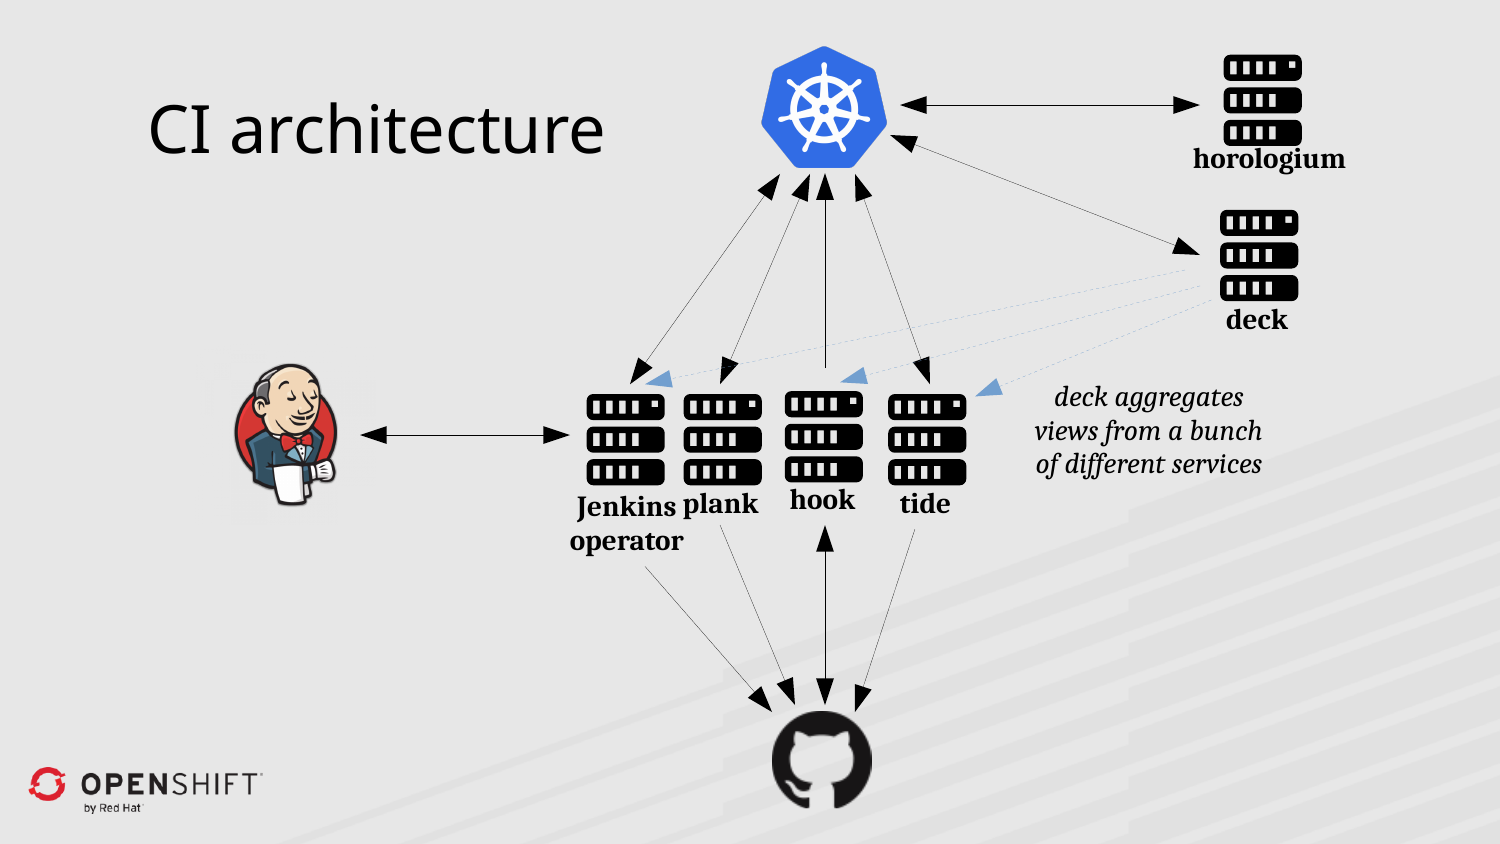

CI architecture
horologium
#
deck
deck aggregates
views from a bunch
of different services
hook
plank
tide
Jenkins
operator